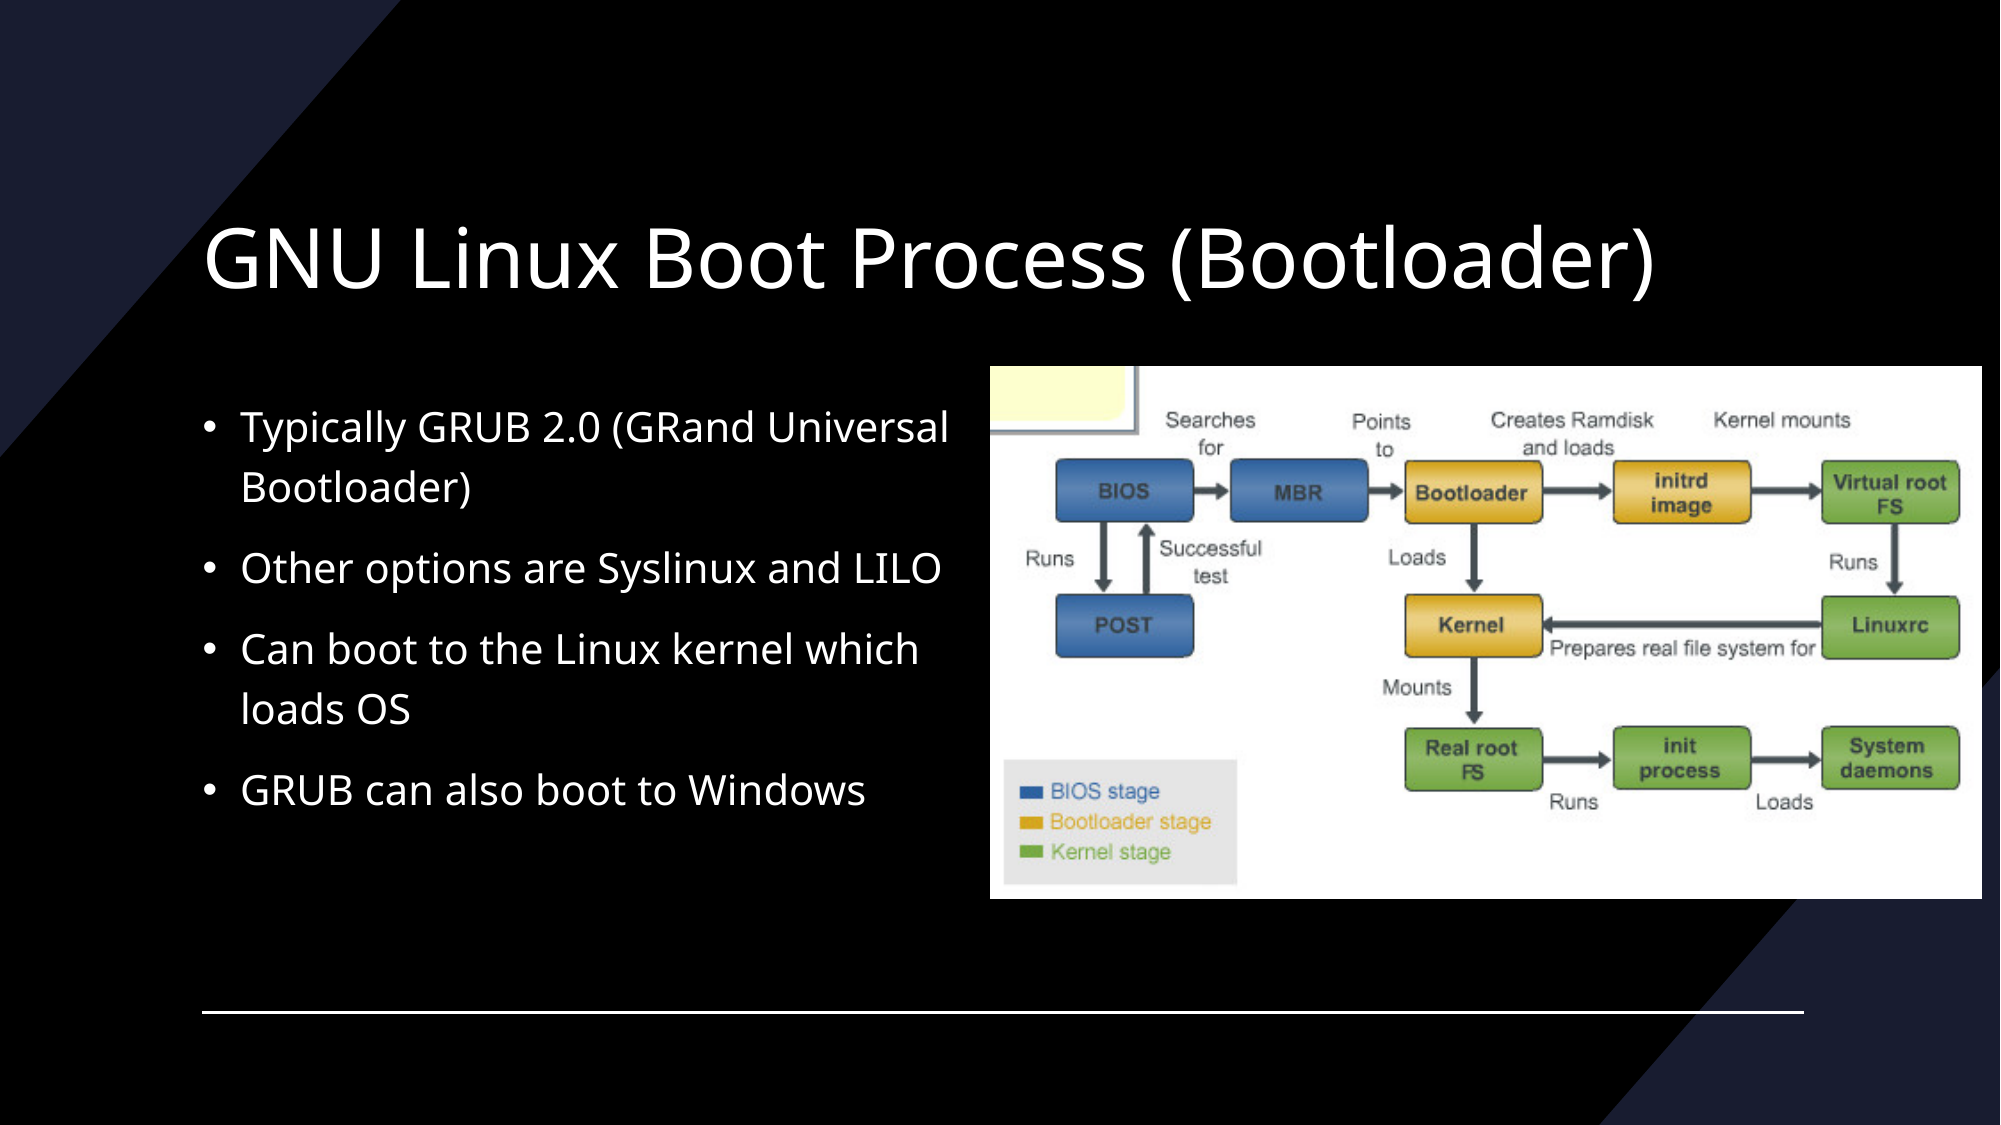

# GNU Linux Boot Process (Bootloader)
Typically GRUB 2.0 (GRand Universal Bootloader)
Other options are Syslinux and LILO
Can boot to the Linux kernel which loads OS
GRUB can also boot to Windows